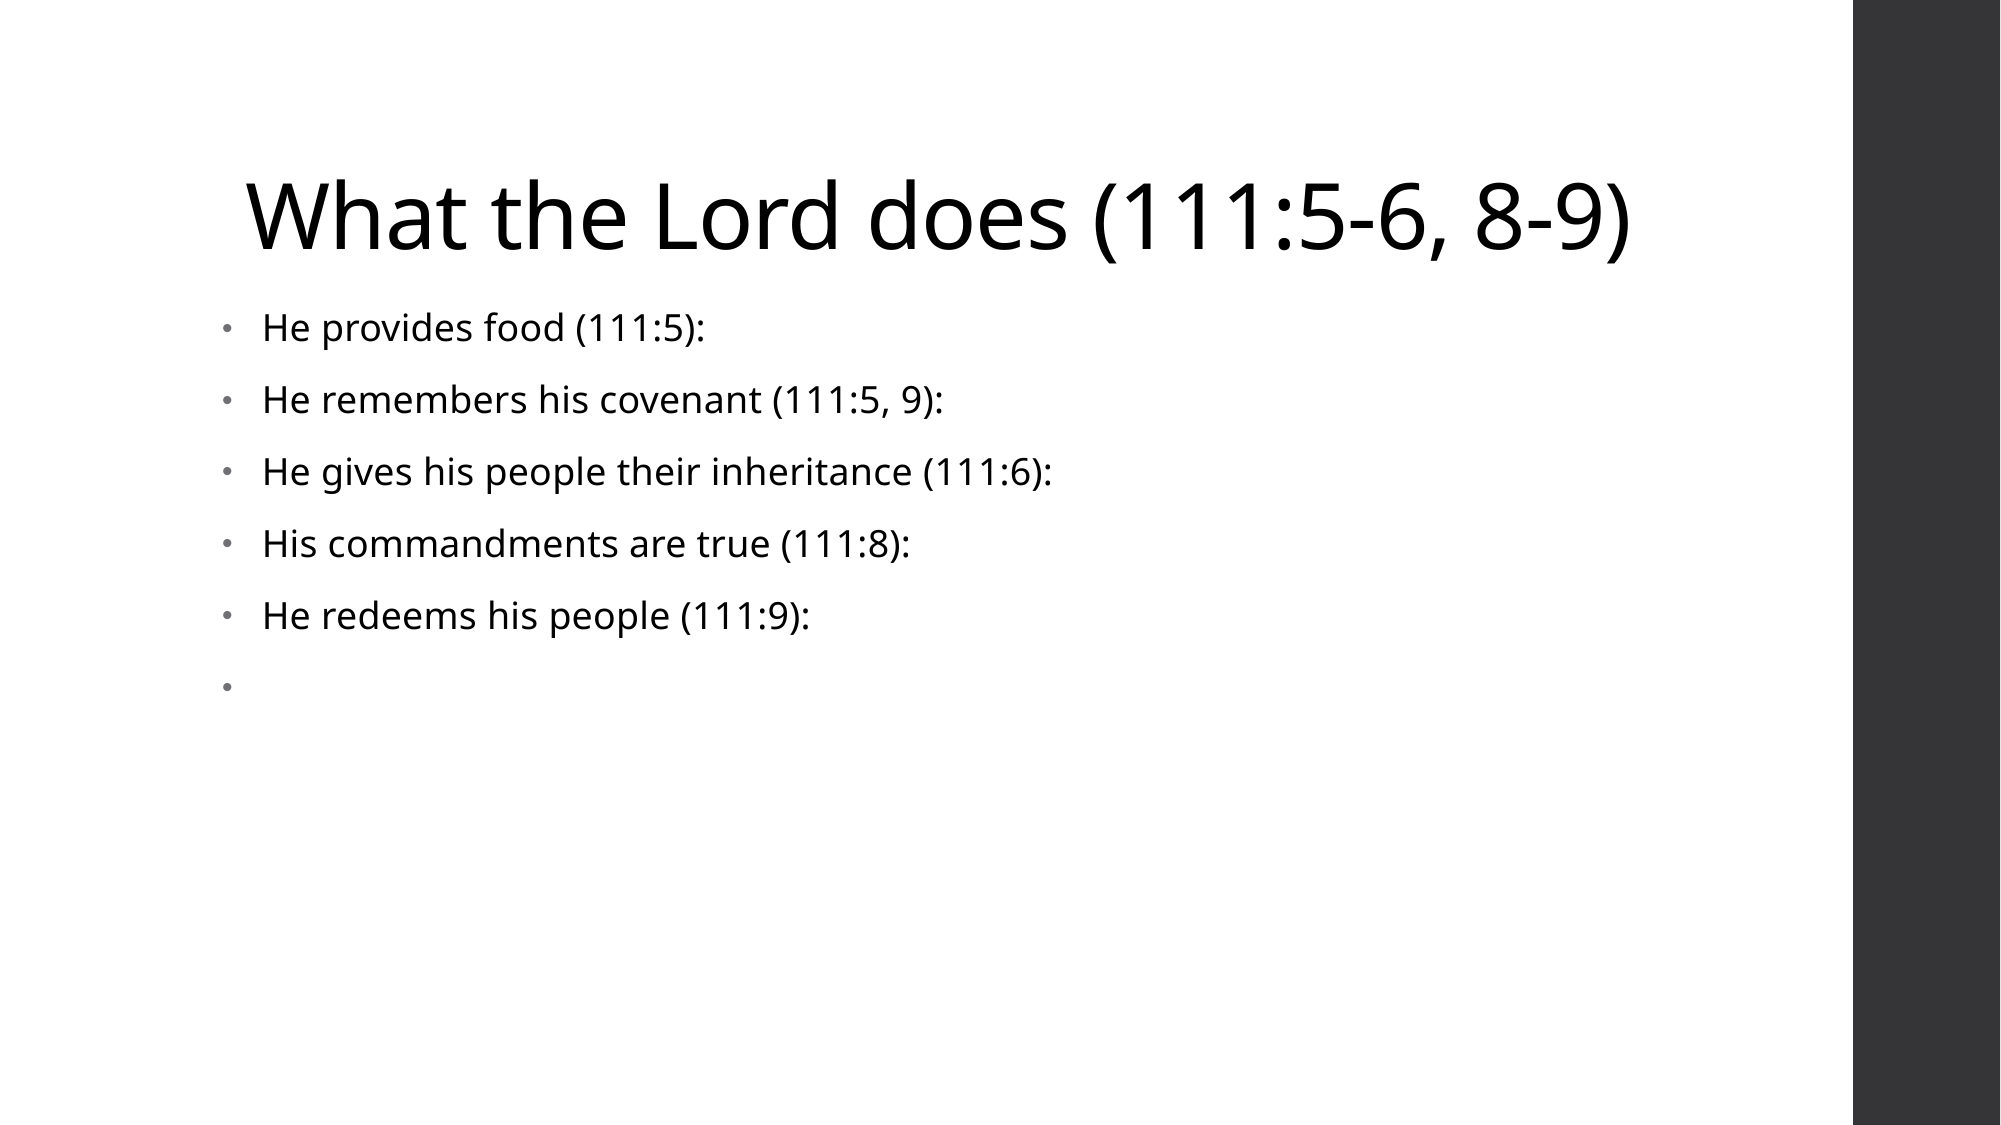

# What the Lord does (111:5-6, 8-9)
 He provides food (111:5):
 He remembers his covenant (111:5, 9):
 He gives his people their inheritance (111:6):
 His commandments are true (111:8):
 He redeems his people (111:9):